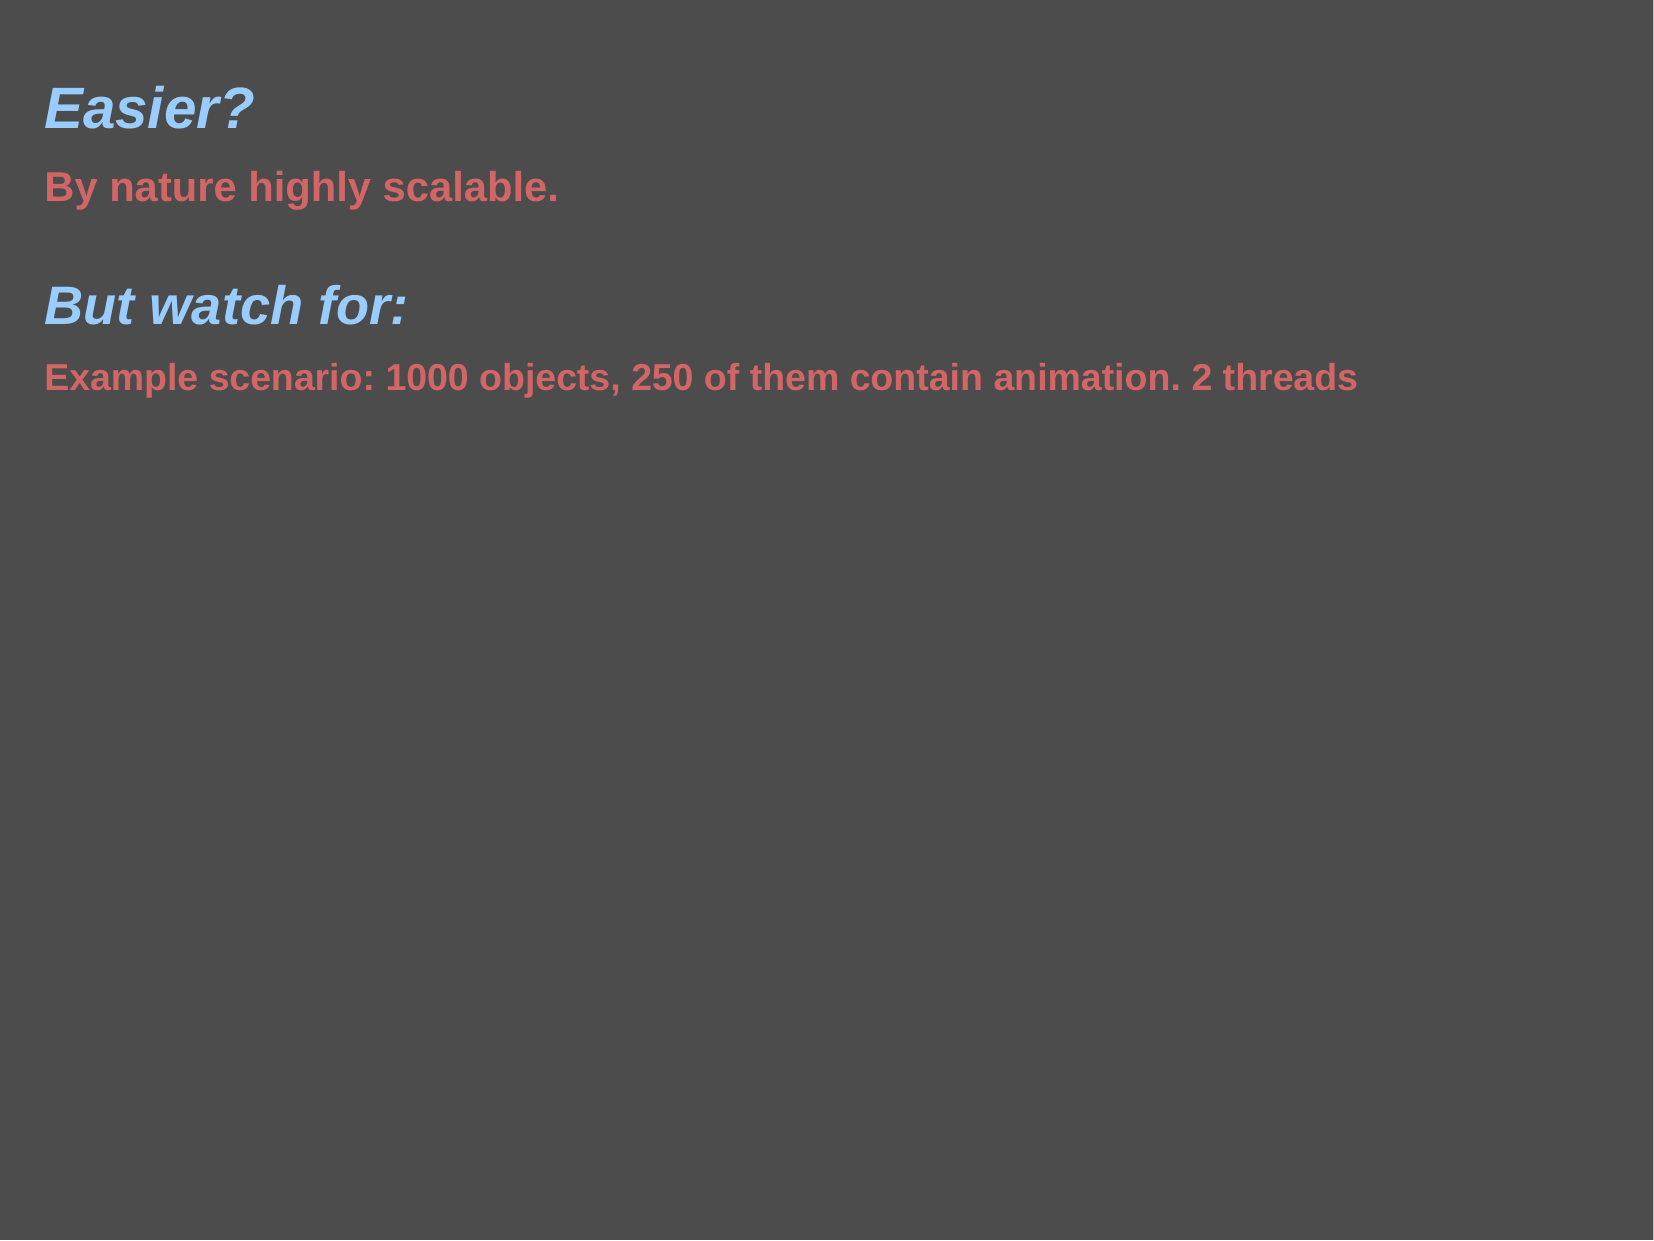

Easier?
By nature highly scalable.
But watch for:
Example scenario: 1000 objects, 250 of them contain animation. 2 threads